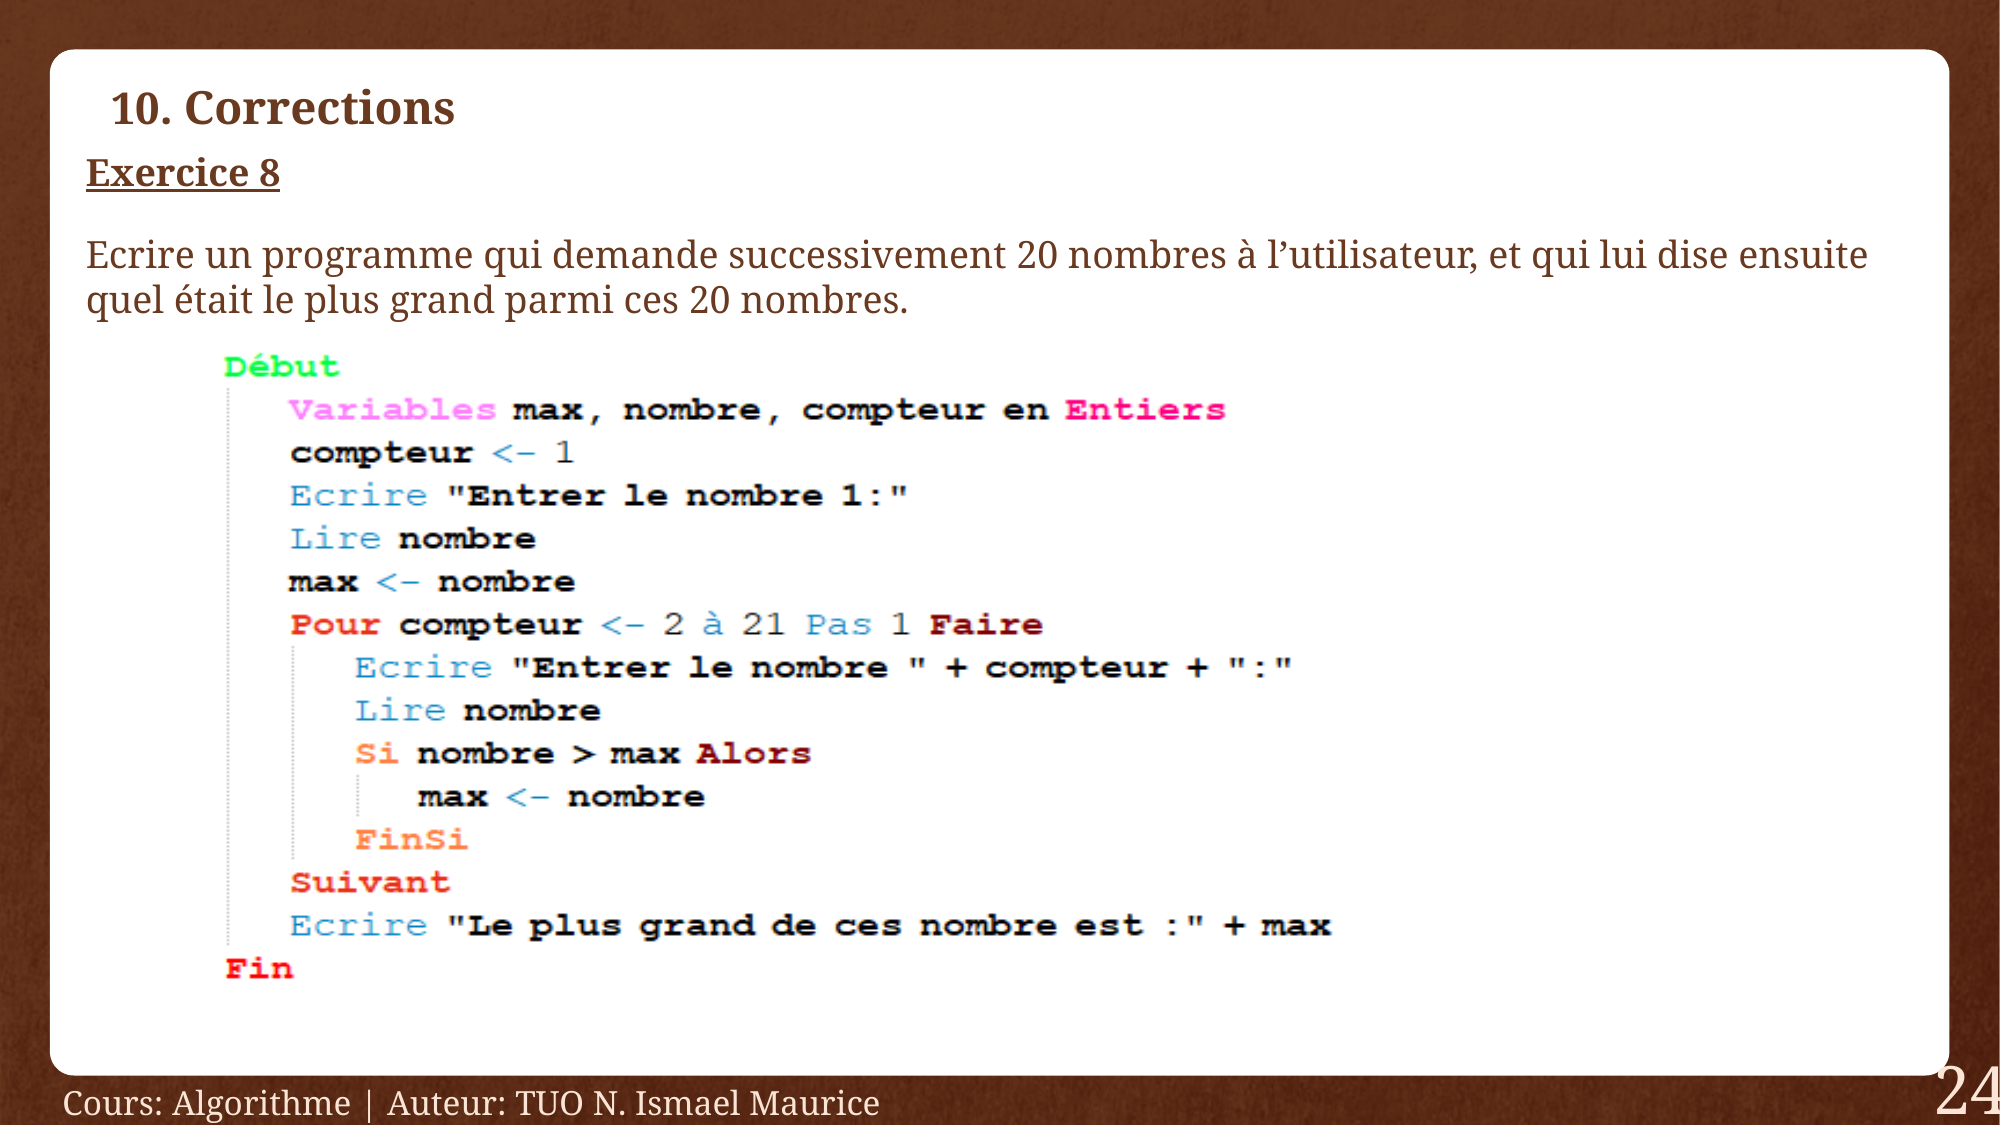

10. Corrections
# Exercice 8
Ecrire un programme qui demande successivement 20 nombres à l’utilisateur, et qui lui dise ensuite quel était le plus grand parmi ces 20 nombres.
Cours: Algorithme | Auteur: TUO N. Ismael Maurice